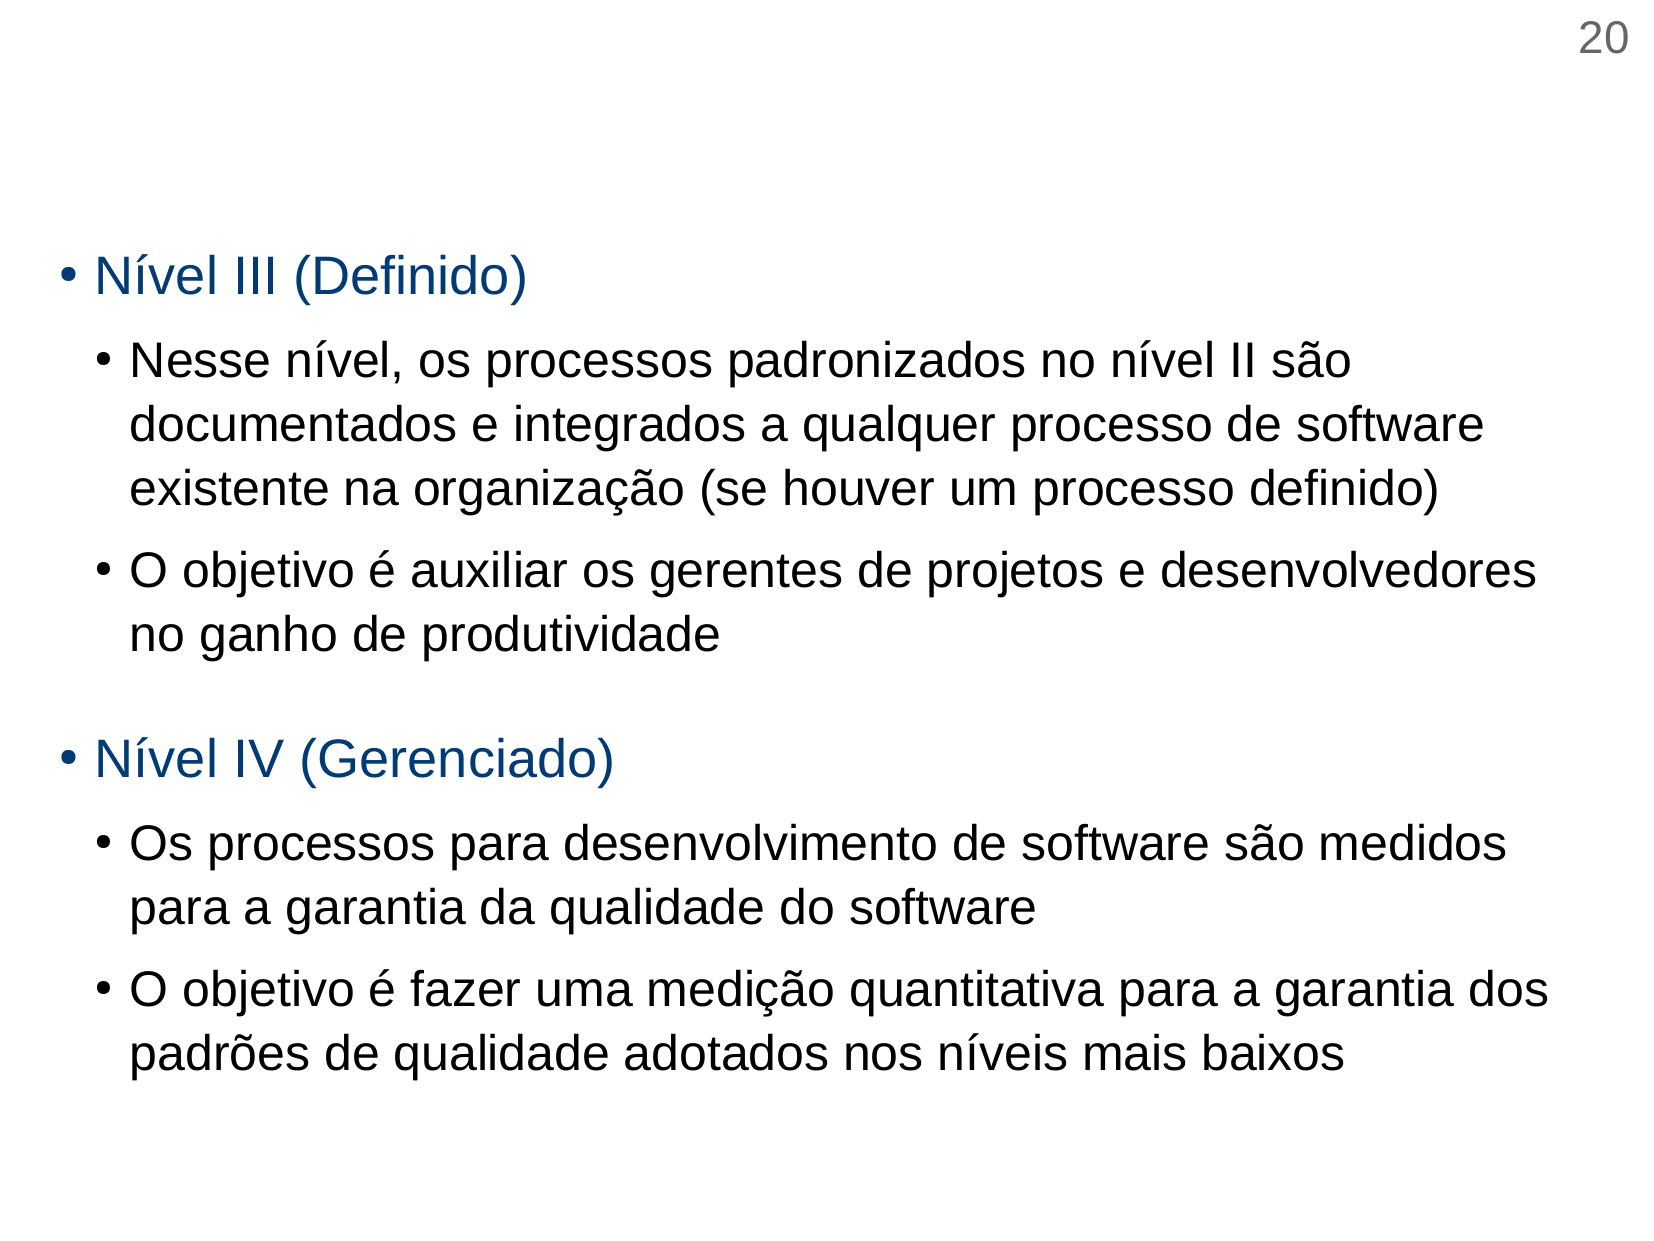

20
#
Nível III (Definido)
Nesse nível, os processos padronizados no nível II são documentados e integrados a qualquer processo de software existente na organização (se houver um processo definido)
O objetivo é auxiliar os gerentes de projetos e desenvolvedores no ganho de produtividade
Nível IV (Gerenciado)
Os processos para desenvolvimento de software são medidos para a garantia da qualidade do software
O objetivo é fazer uma medição quantitativa para a garantia dos padrões de qualidade adotados nos níveis mais baixos